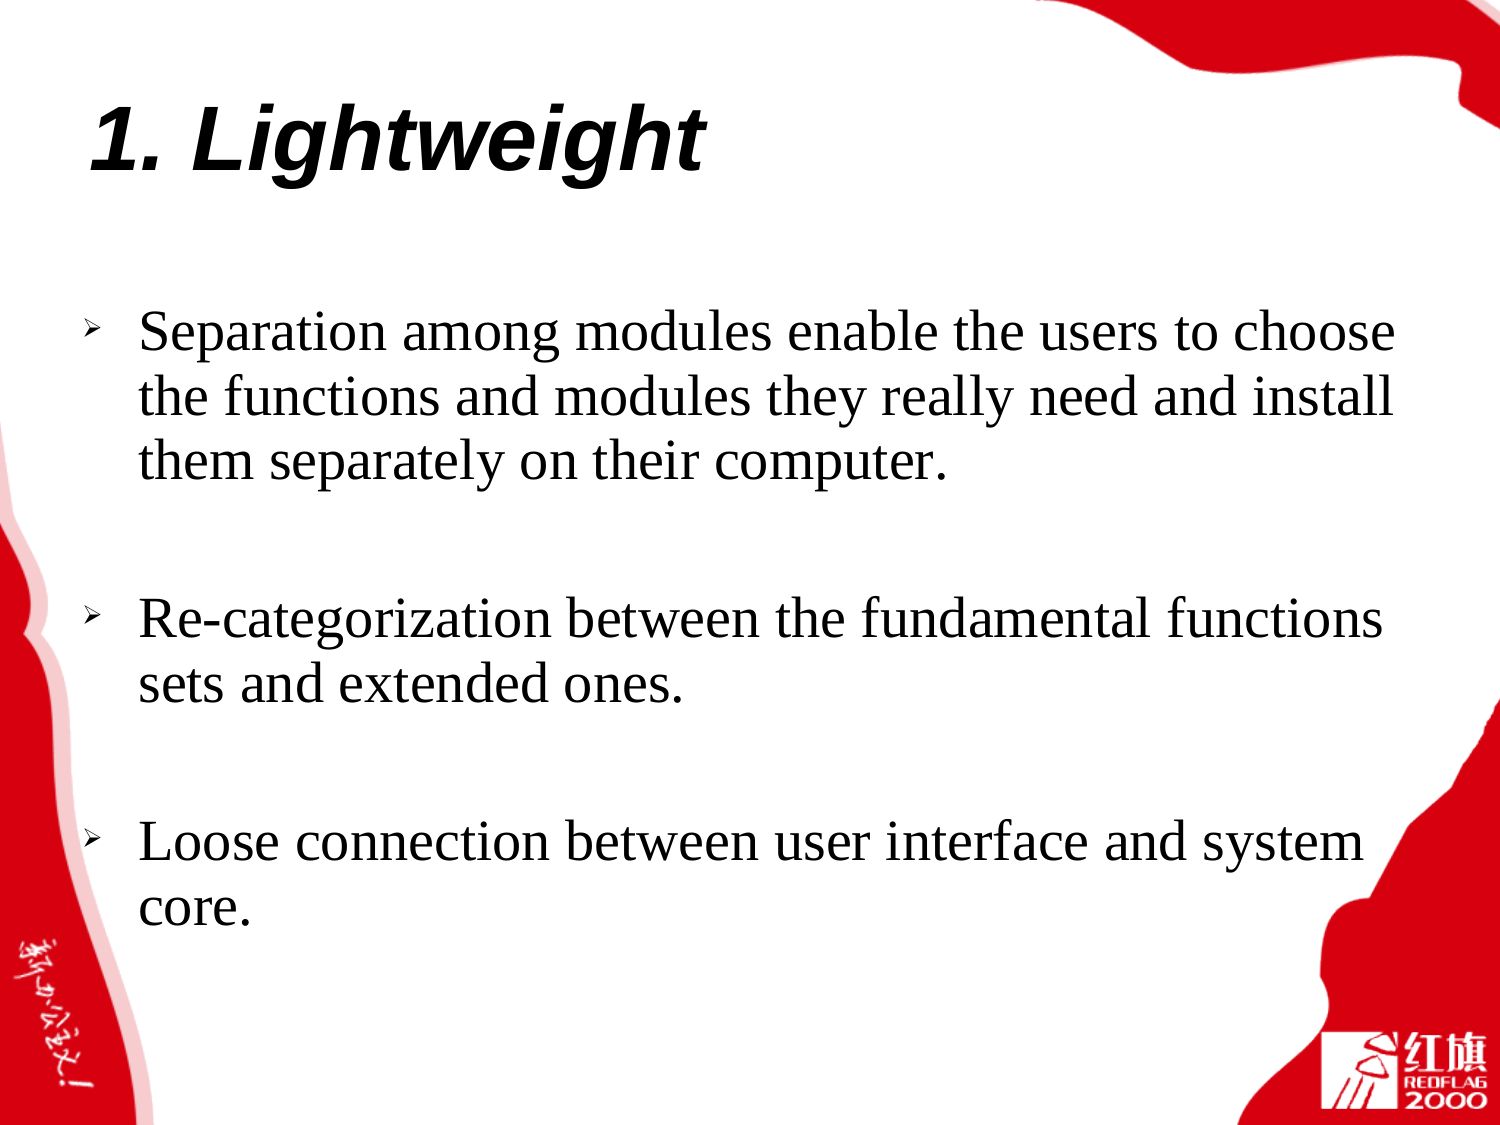

# 1. Lightweight
Separation among modules enable the users to choose the functions and modules they really need and install them separately on their computer.
Re-categorization between the fundamental functions sets and extended ones.
Loose connection between user interface and system core.